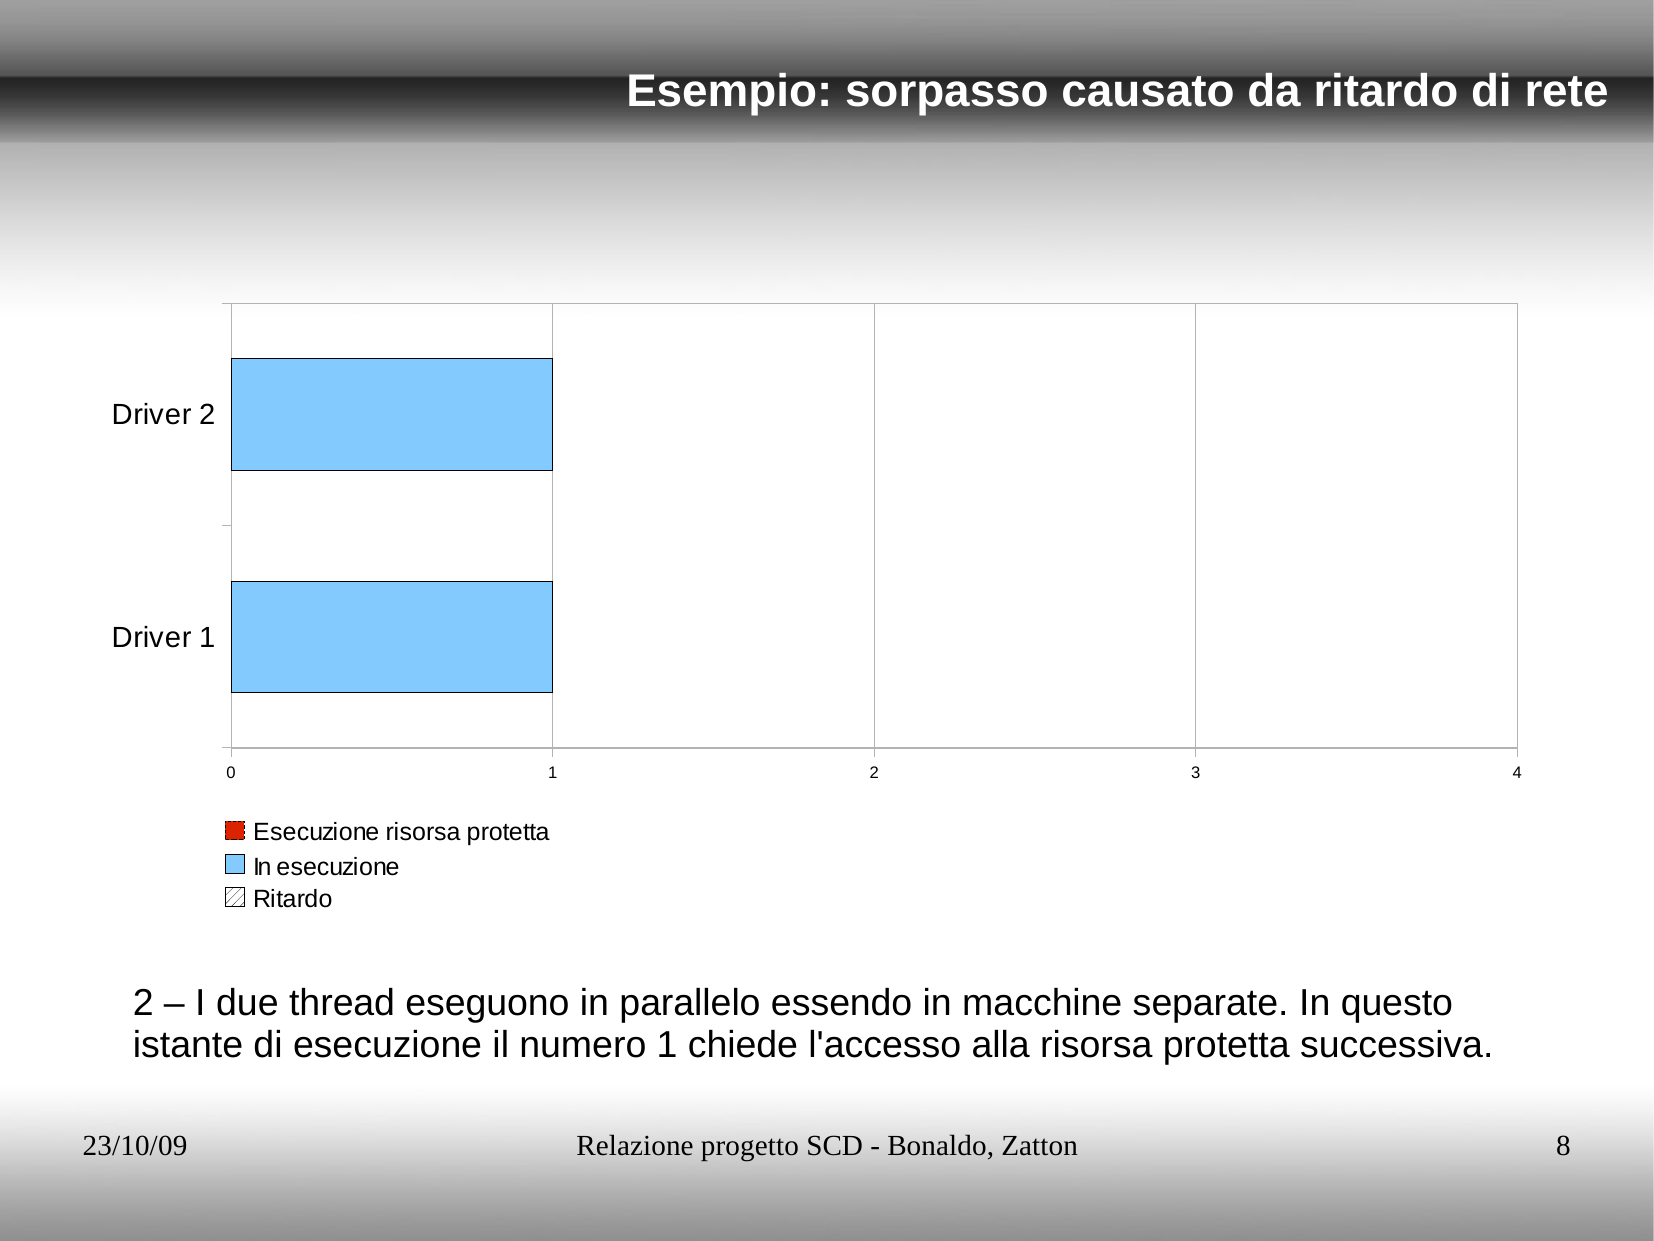

Esempio: sorpasso causato da ritardo di rete
### Chart
| Category | In esecuzione | Esecuzione risorsa protetta |
|---|---|---|
| Driver 1 | 1.0 | None |
| Driver 2 | 1.0 | None |2 – I due thread eseguono in parallelo essendo in macchine separate. In questo istante di esecuzione il numero 1 chiede l'accesso alla risorsa protetta successiva.
23/10/09
Relazione progetto SCD - Bonaldo, Zatton
8